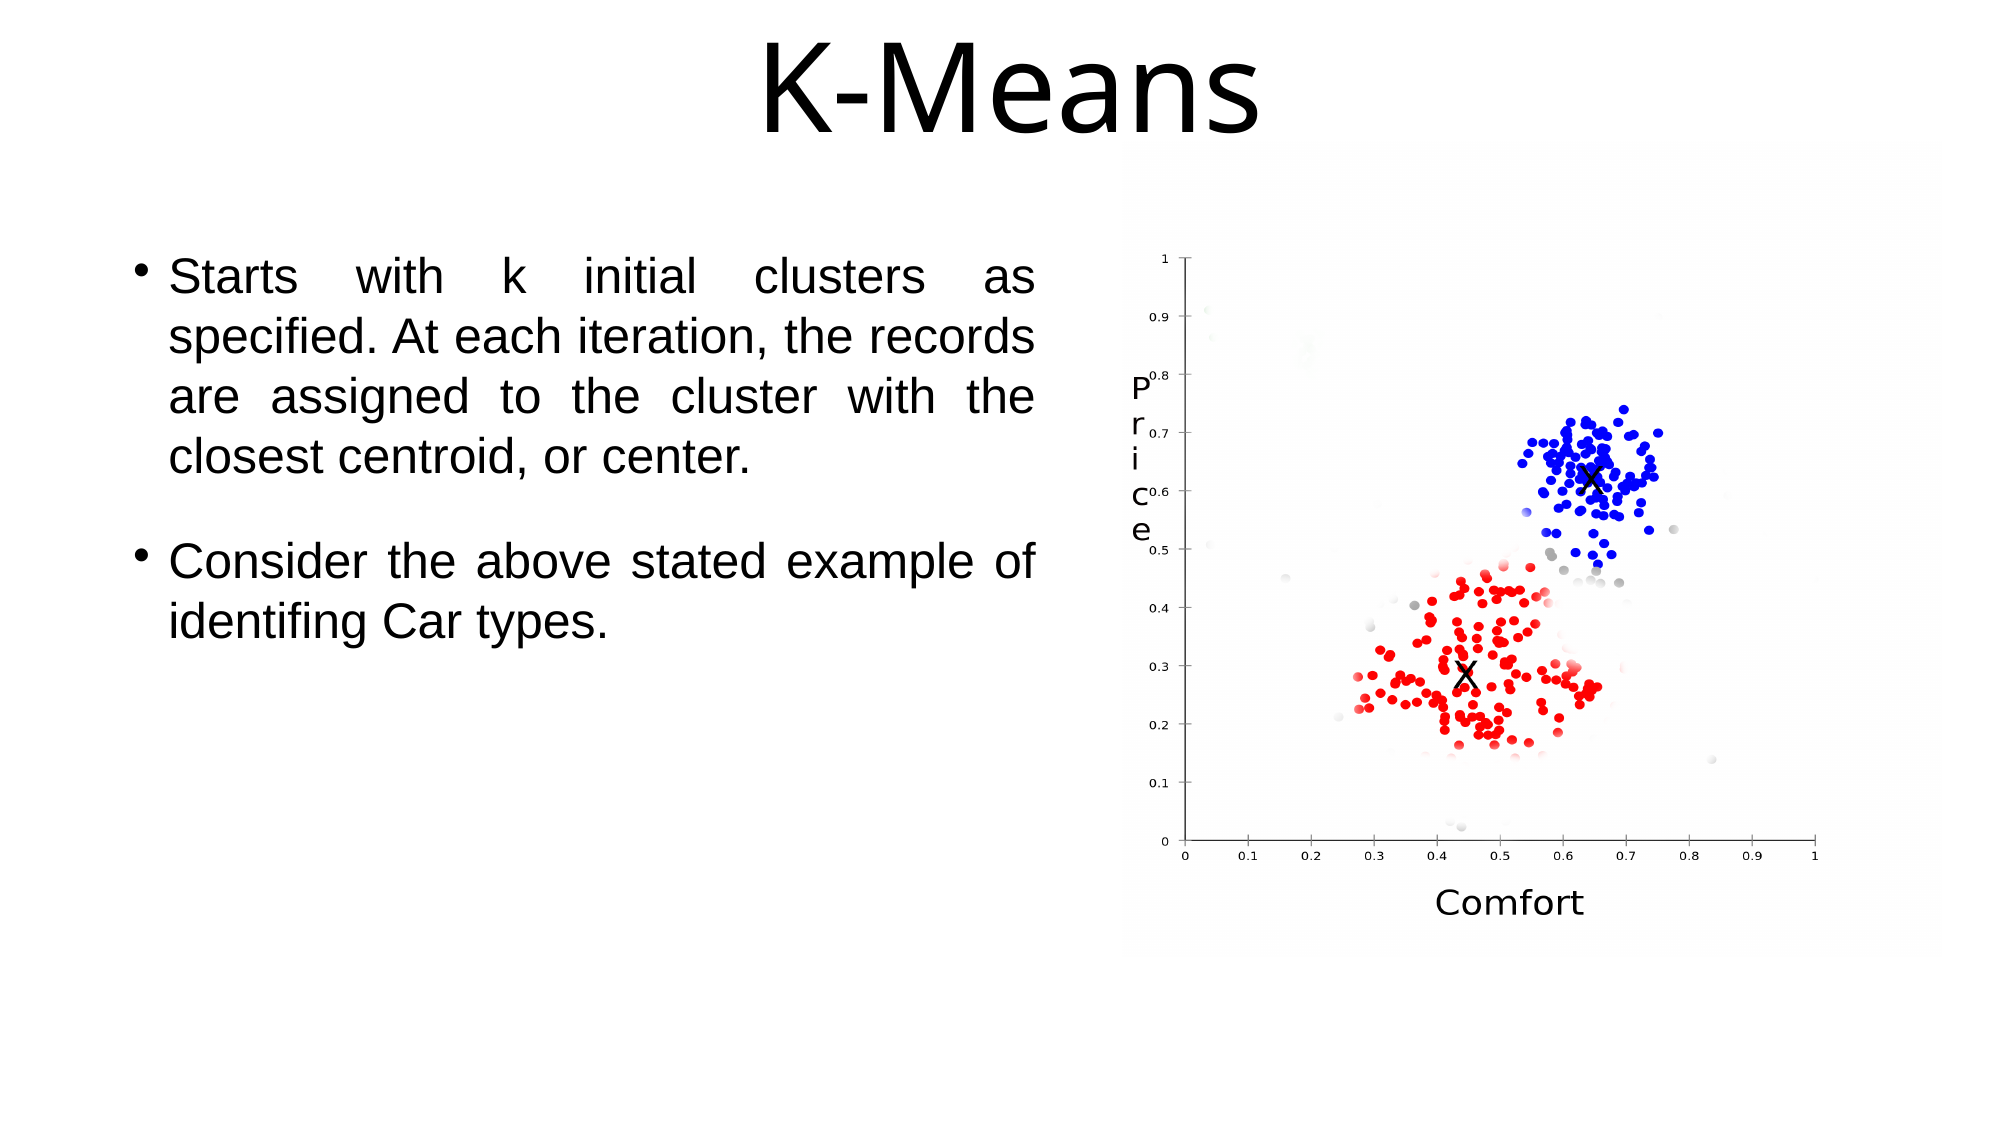

K-Means
Starts with k initial clusters as specified. At each iteration, the records are assigned to the cluster with the closest centroid, or center.
Consider the above stated example of identifing Car types.